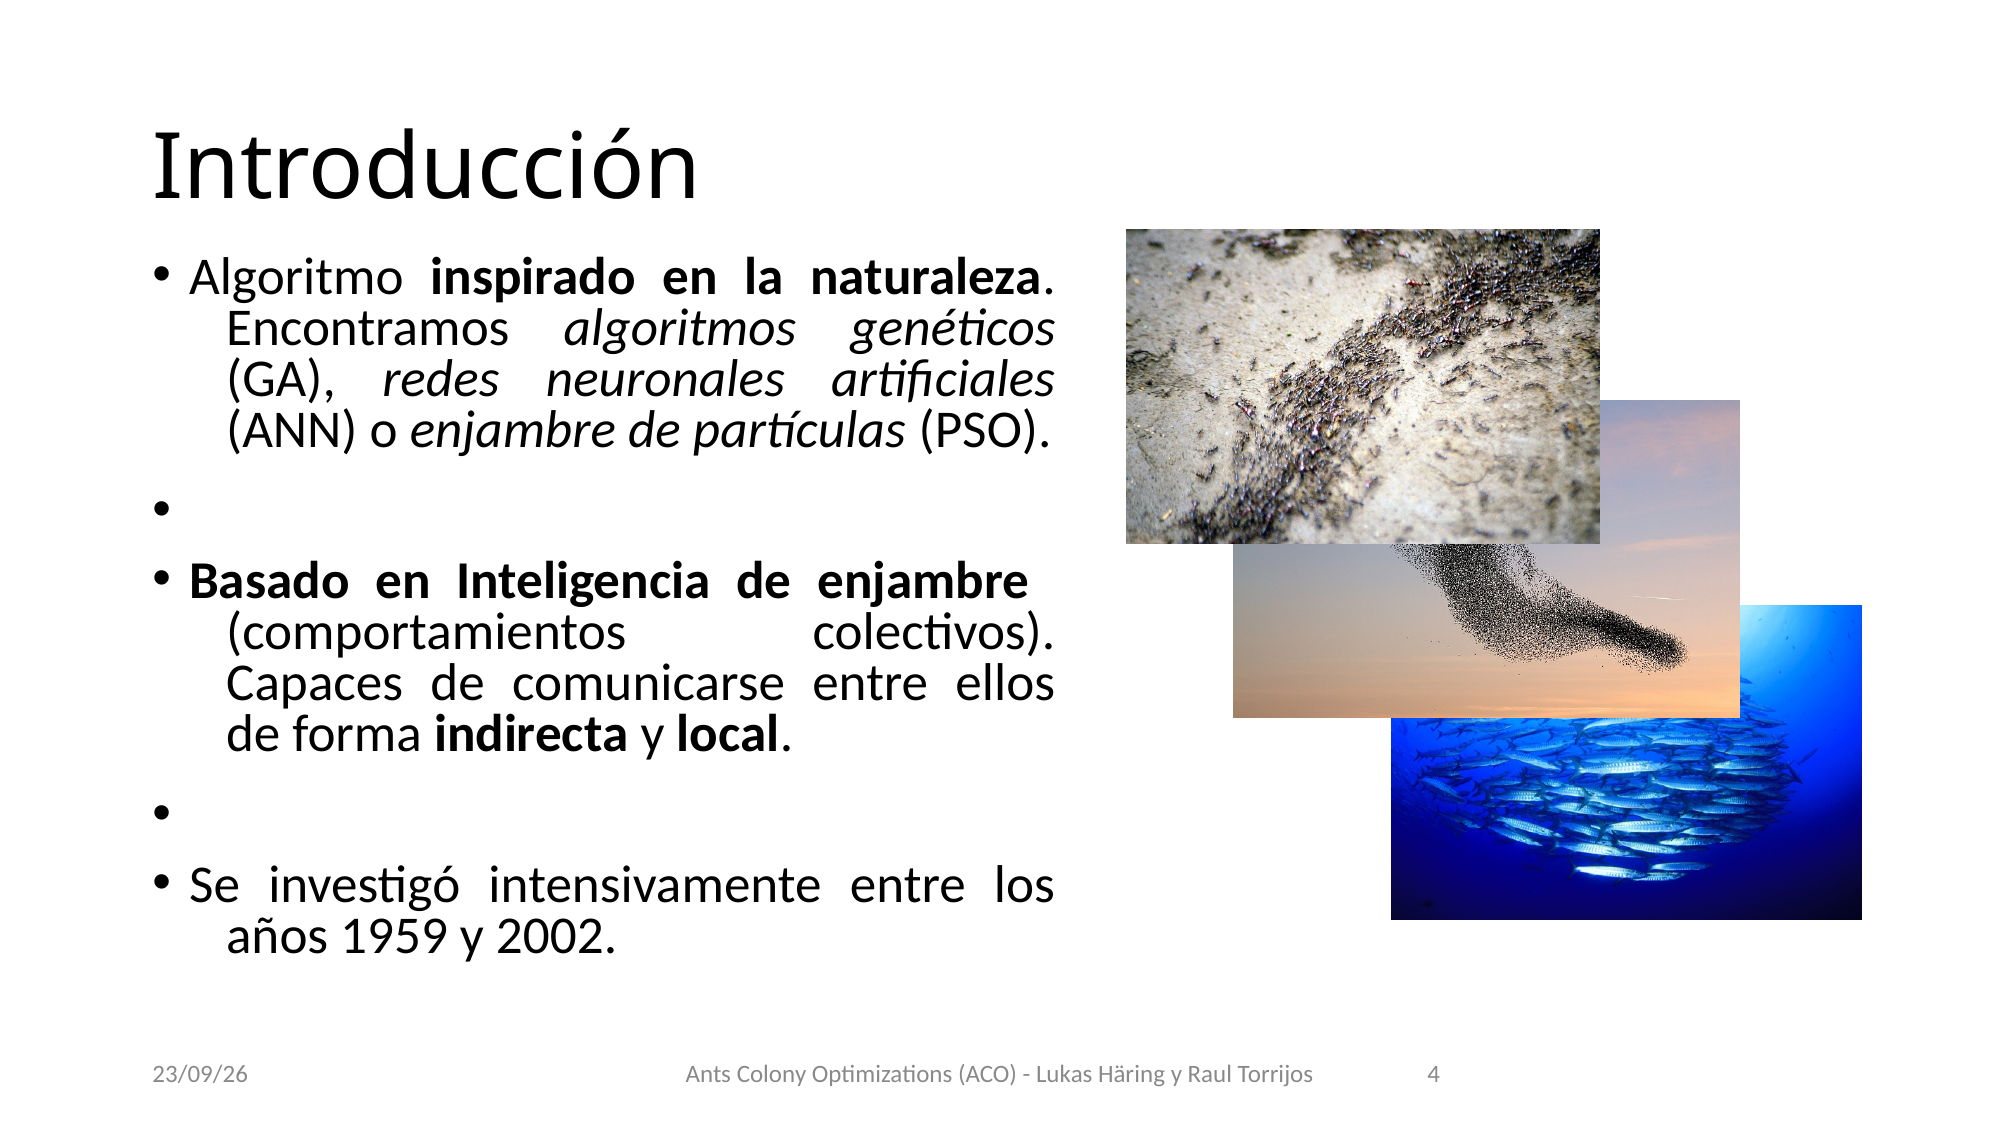

# Introducción
Algoritmo inspirado en la naturaleza. Encontramos algoritmos genéticos (GA), redes neuronales artificiales (ANN) o enjambre de partículas (PSO).
Basado en Inteligencia de enjambre (comportamientos colectivos). Capaces de comunicarse entre ellos de forma indirecta y local.
Se investigó intensivamente entre los años 1959 y 2002.
Ants Colony Optimizations (ACO) - Lukas Häring y Raul Torrijos
4